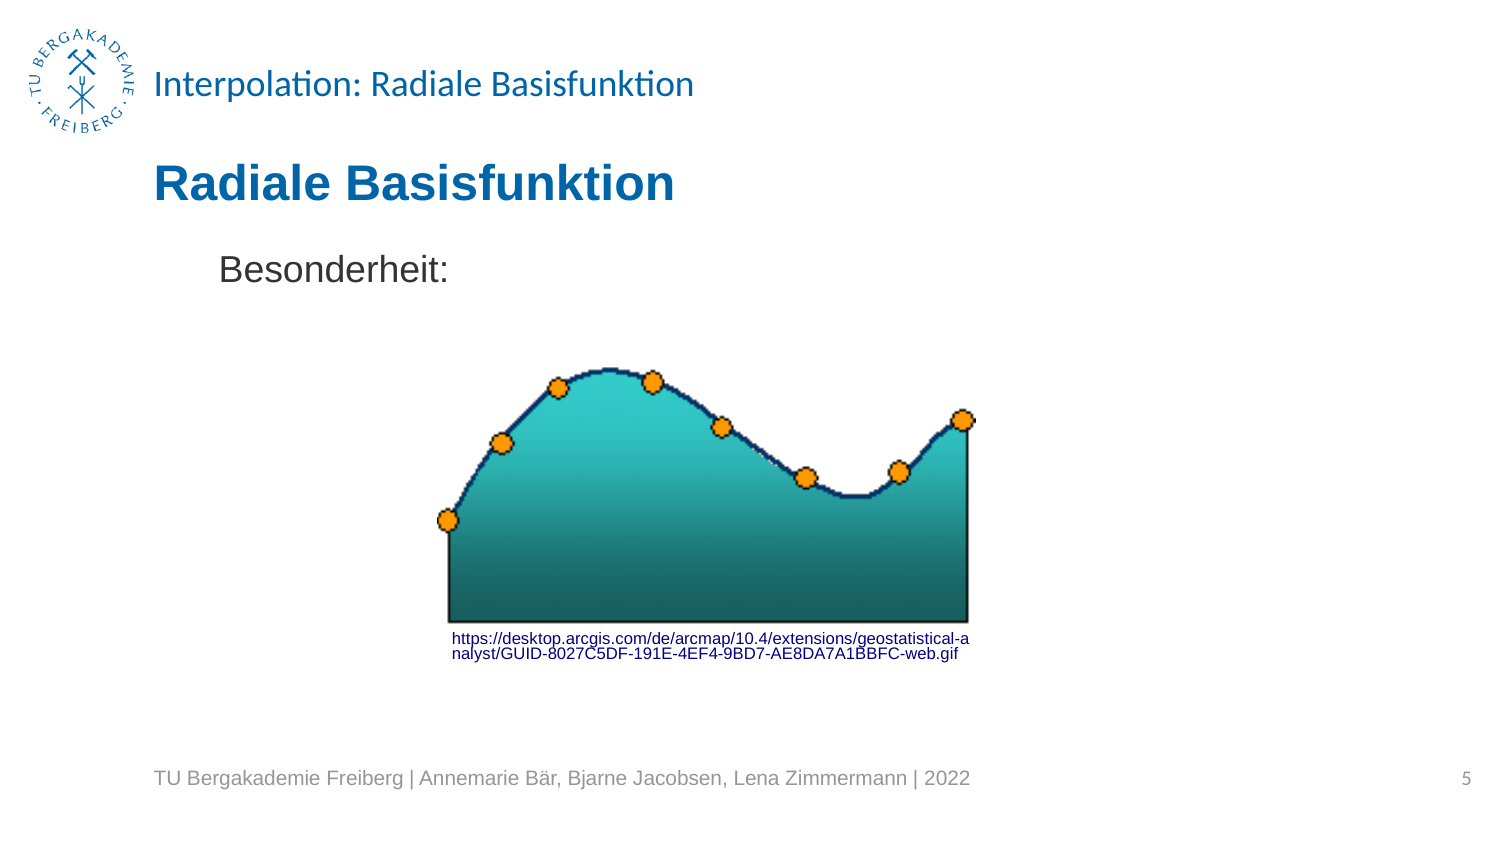

Interpolation: Radiale Basisfunktion
Radiale Basisfunktion
# Besonderheit:
https://desktop.arcgis.com/de/arcmap/10.4/extensions/geostatistical-analyst/GUID-8027C5DF-191E-4EF4-9BD7-AE8DA7A1BBFC-web.gif
TU Bergakademie Freiberg | Annemarie Bär, Bjarne Jacobsen, Lena Zimmermann | 2022